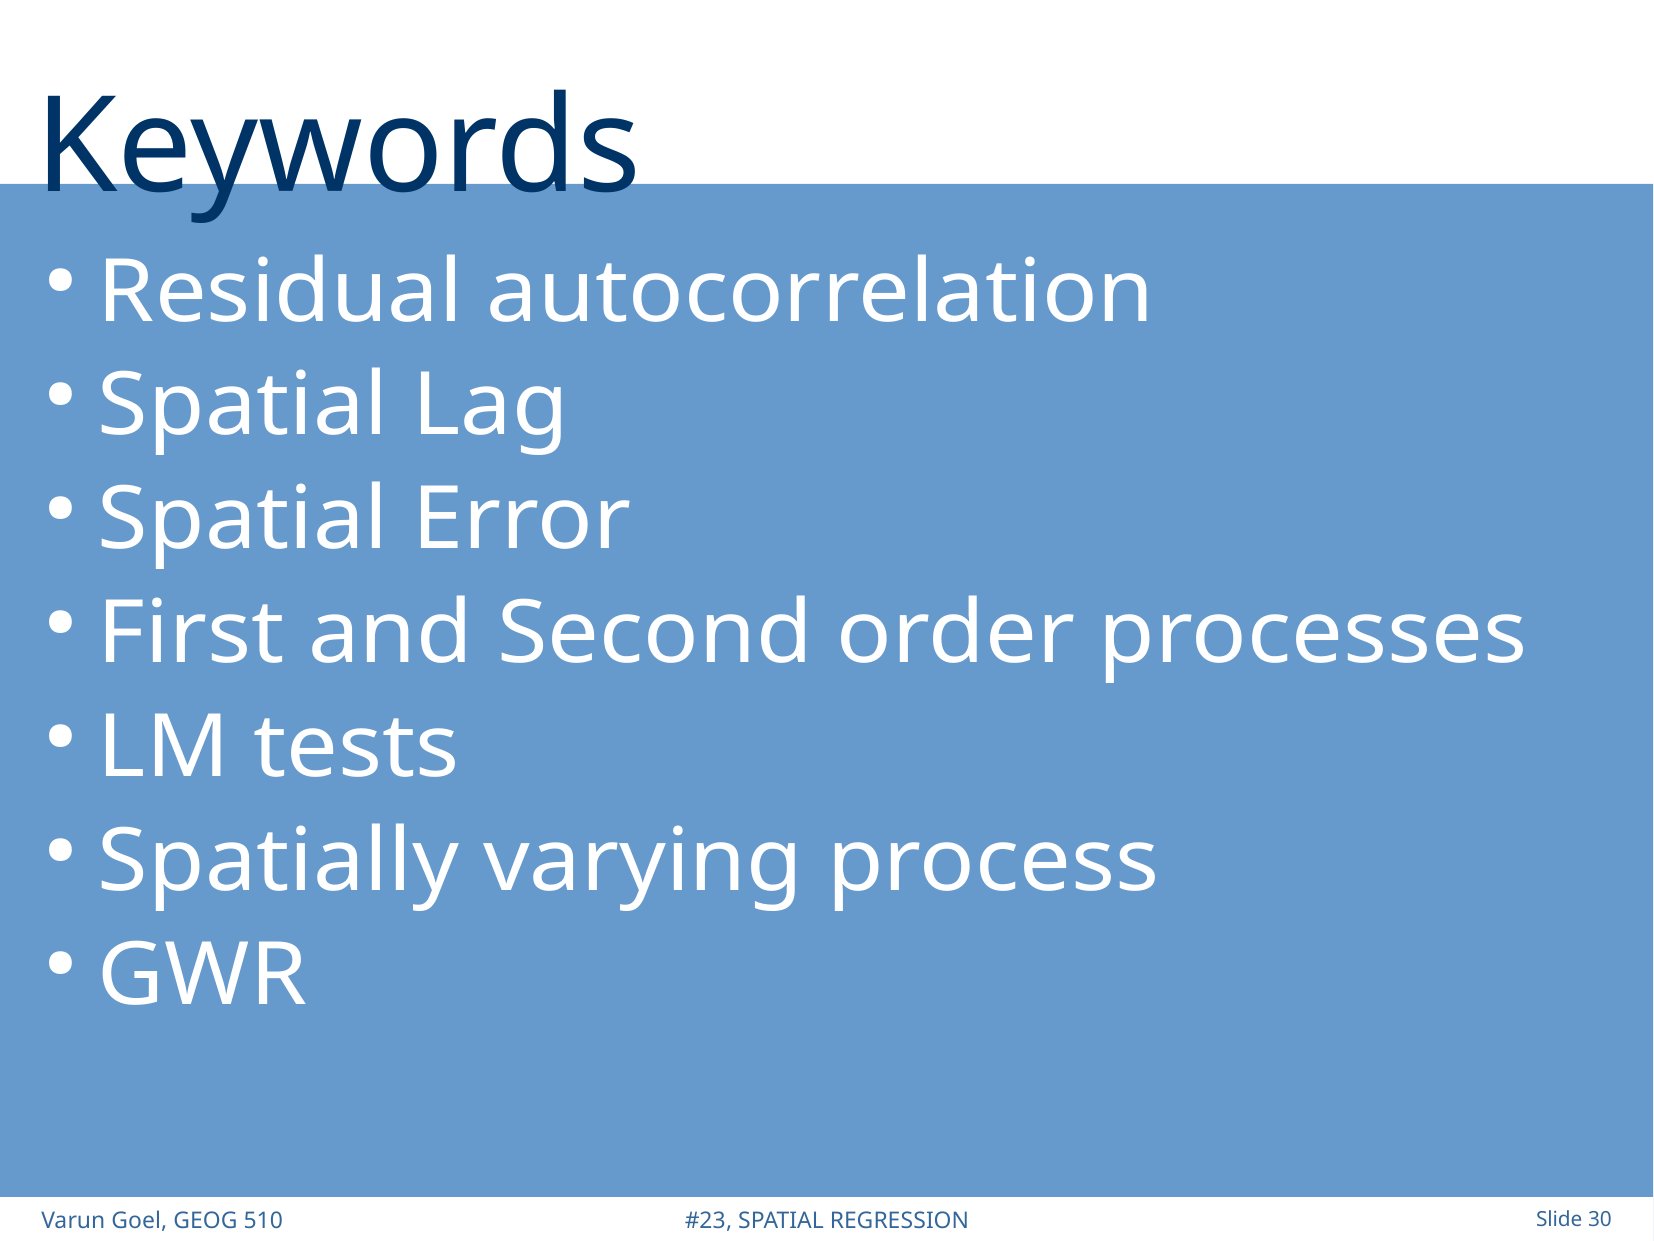

# Keywords
Residual autocorrelation
Spatial Lag
Spatial Error
First and Second order processes
LM tests
Spatially varying process
GWR
#23, SPATIAL REGRESSION
30